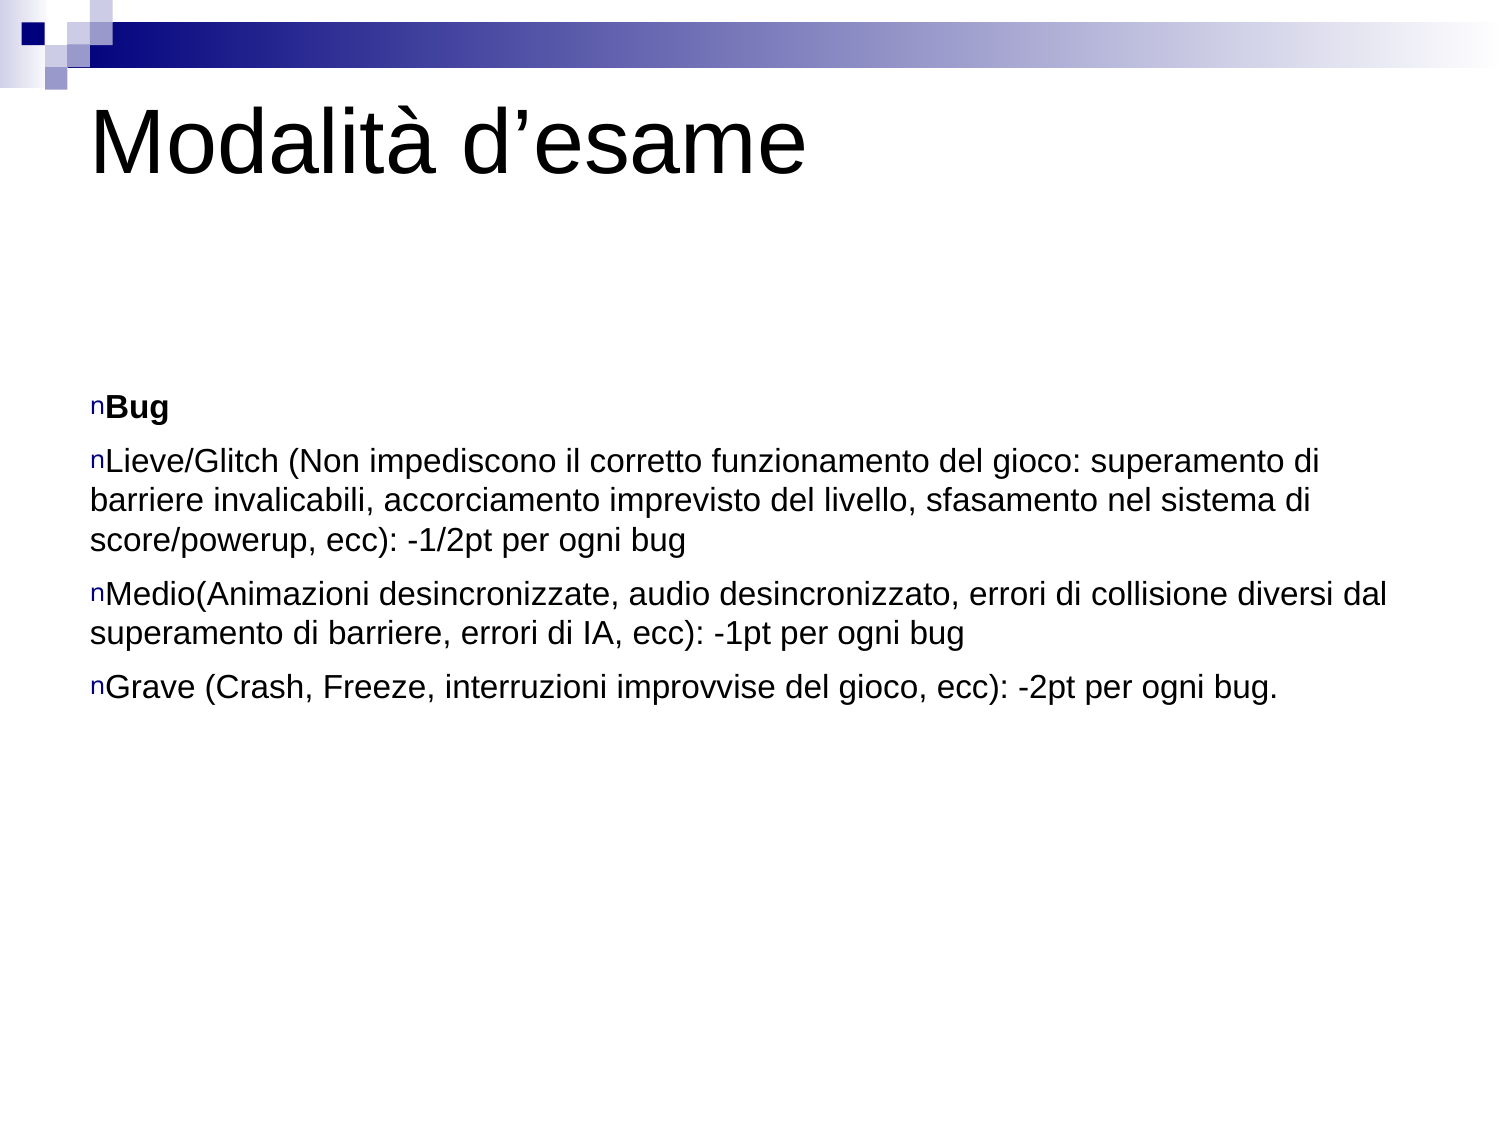

# Modalità d’esame
Bug
Lieve/Glitch (Non impediscono il corretto funzionamento del gioco: superamento di barriere invalicabili, accorciamento imprevisto del livello, sfasamento nel sistema di score/powerup, ecc): -1/2pt per ogni bug
Medio(Animazioni desincronizzate, audio desincronizzato, errori di collisione diversi dal superamento di barriere, errori di IA, ecc): -1pt per ogni bug
Grave (Crash, Freeze, interruzioni improvvise del gioco, ecc): -2pt per ogni bug.